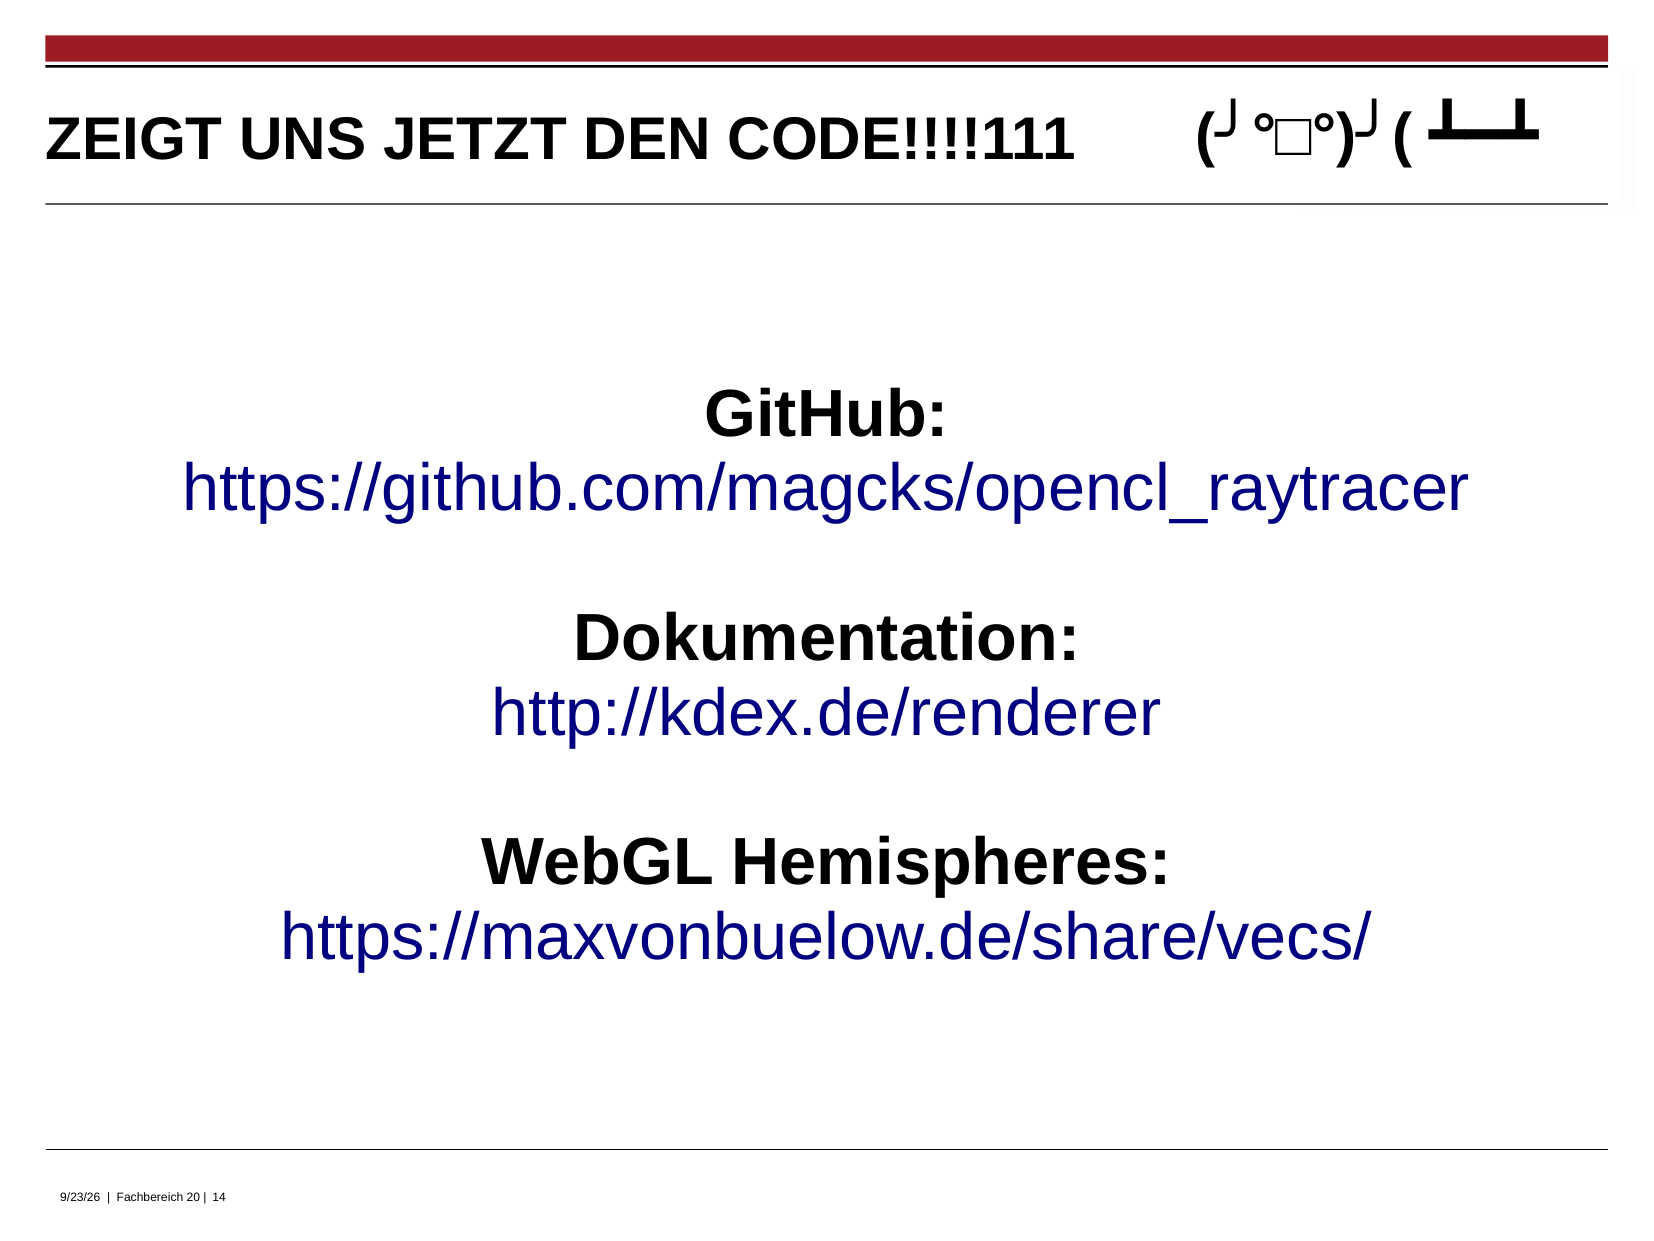

# ZEIGT UNS JETZT DEN CODE!!!!111
(╯°□°)╯( ┻━┻
GitHub:
https://github.com/magcks/opencl_raytracer
Dokumentation:
http://kdex.de/renderer
WebGL Hemispheres:
https://maxvonbuelow.de/share/vecs/